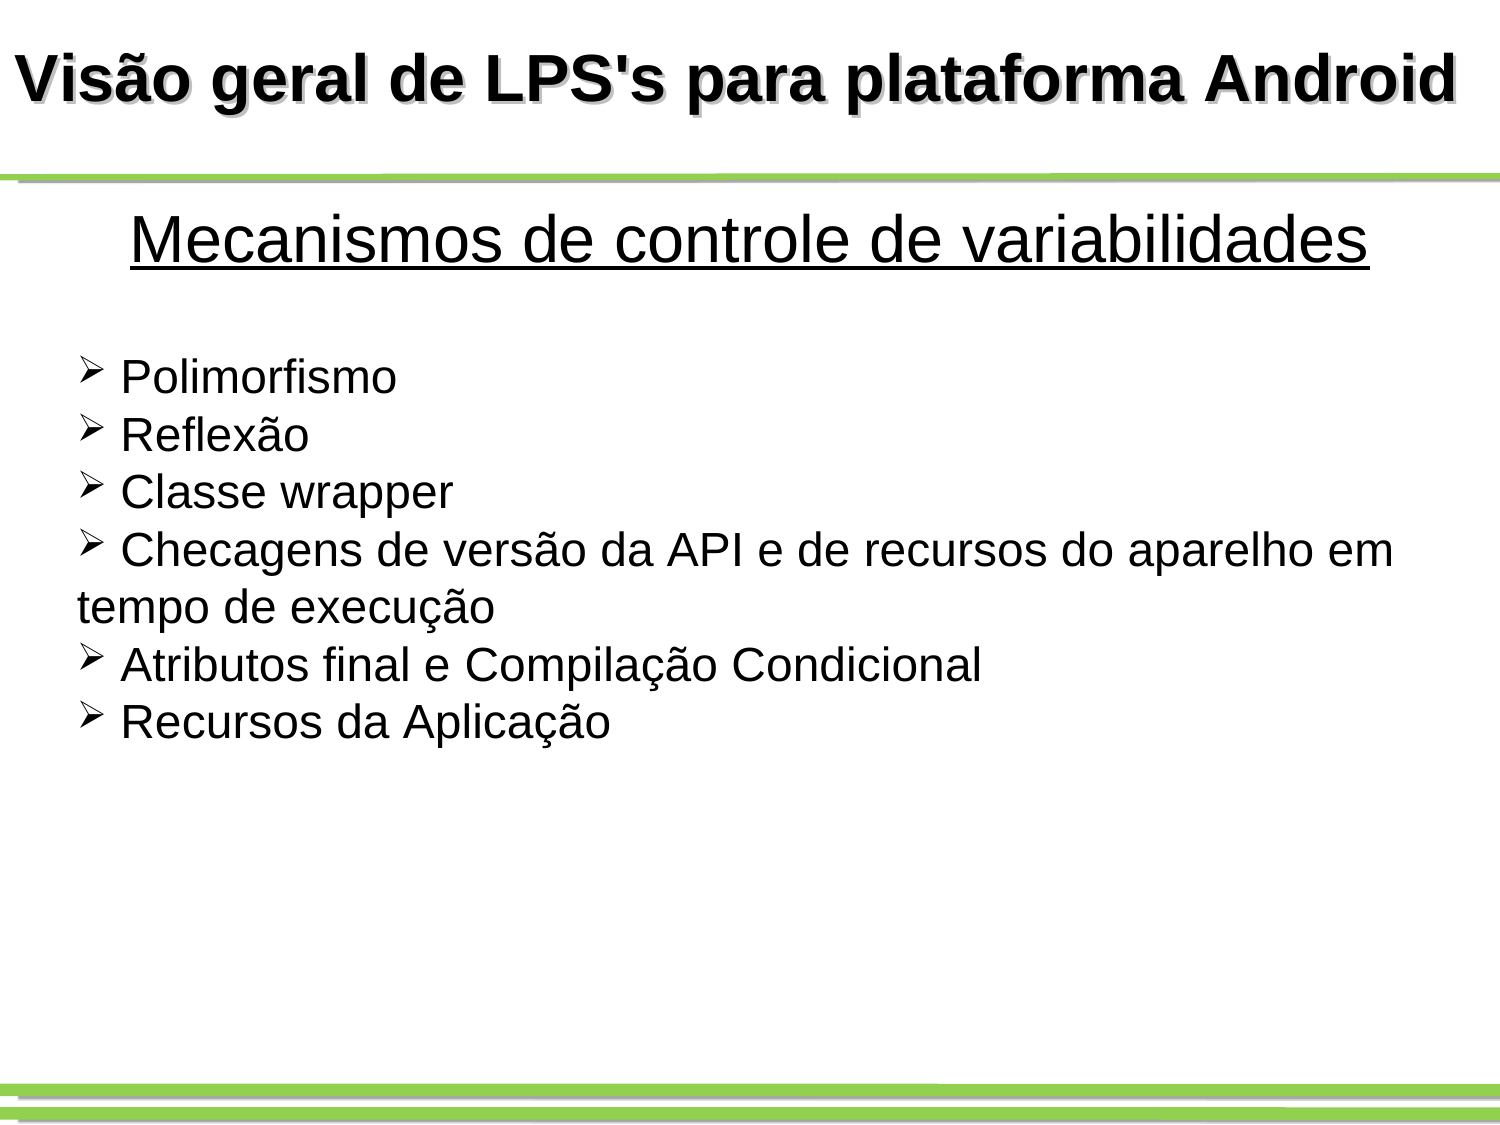

Visão geral de LPS's para plataforma Android
Mecanismos de controle de variabilidades
 Polimorfismo
 Reflexão
 Classe wrapper
 Checagens de versão da API e de recursos do aparelho em tempo de execução
 Atributos final e Compilação Condicional
 Recursos da Aplicação